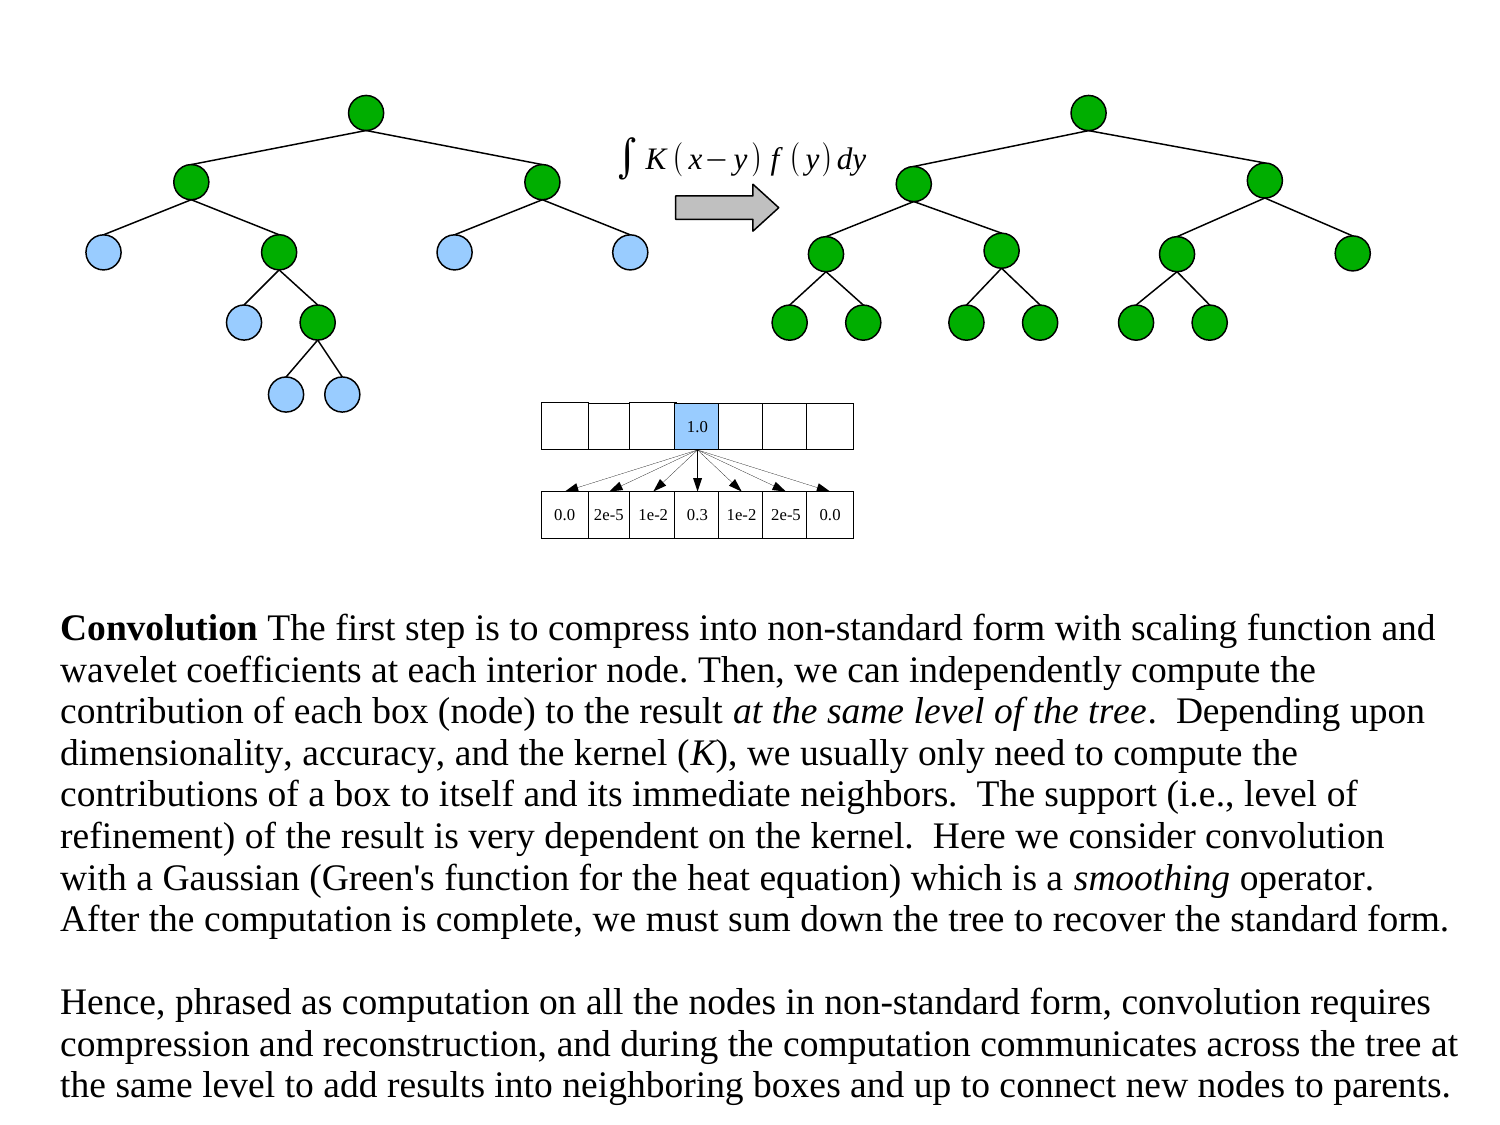

1.0
0.0
1e-2
2e-5
0.3
1e-2
2e-5
0.0
Convolution The first step is to compress into non-standard form with scaling function and
wavelet coefficients at each interior node. Then, we can independently compute the
contribution of each box (node) to the result at the same level of the tree. Depending upon
dimensionality, accuracy, and the kernel (K), we usually only need to compute the
contributions of a box to itself and its immediate neighbors. The support (i.e., level of
refinement) of the result is very dependent on the kernel. Here we consider convolution
with a Gaussian (Green's function for the heat equation) which is a smoothing operator.
After the computation is complete, we must sum down the tree to recover the standard form.
Hence, phrased as computation on all the nodes in non-standard form, convolution requires
compression and reconstruction, and during the computation communicates across the tree at
the same level to add results into neighboring boxes and up to connect new nodes to parents.